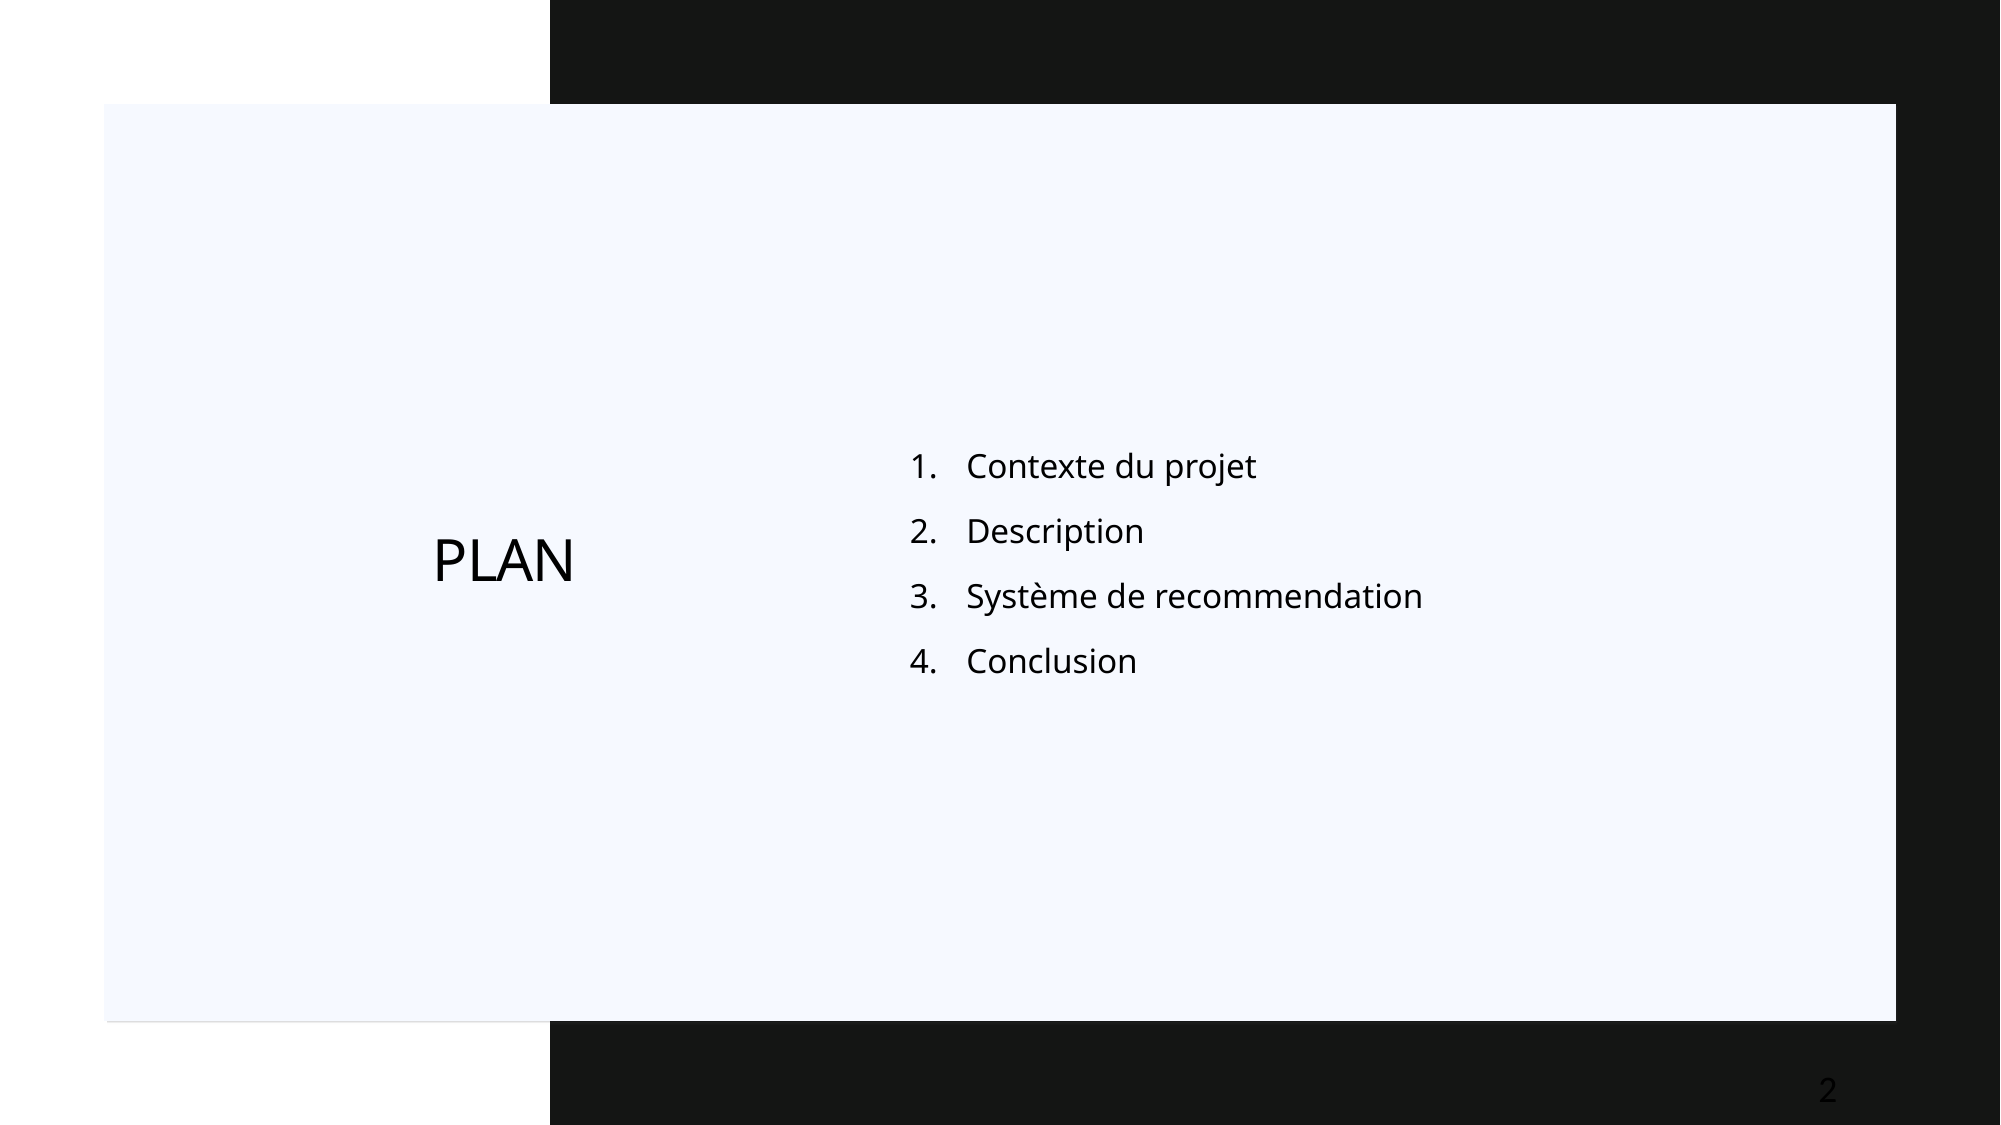

Contexte du projet
Description
Système de recommendation
Conclusion
# PLAN
2